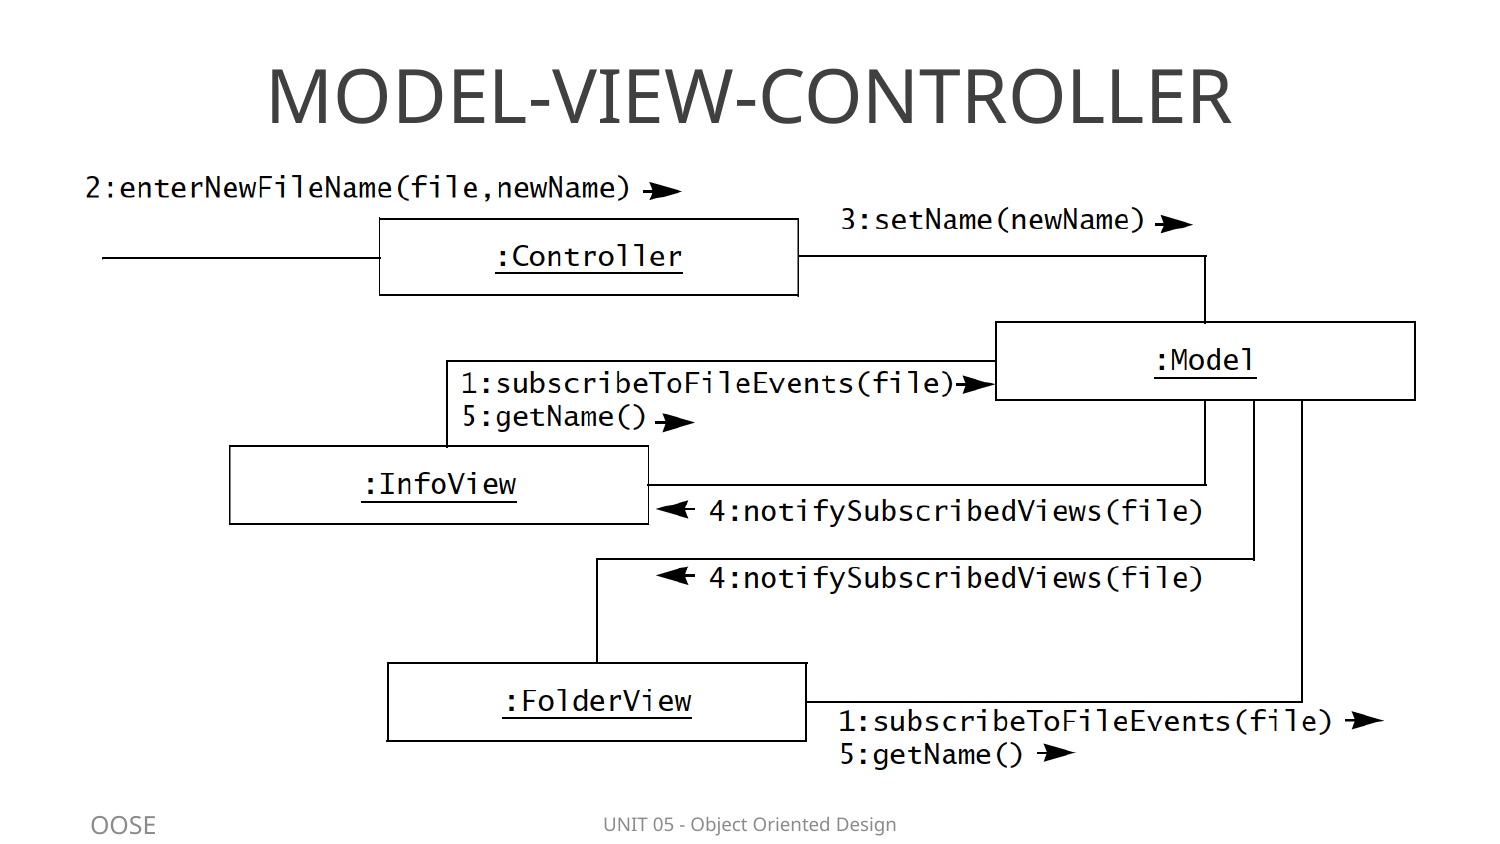

# Model-view-controller
OOSE
UNIT 05 - Object Oriented Design